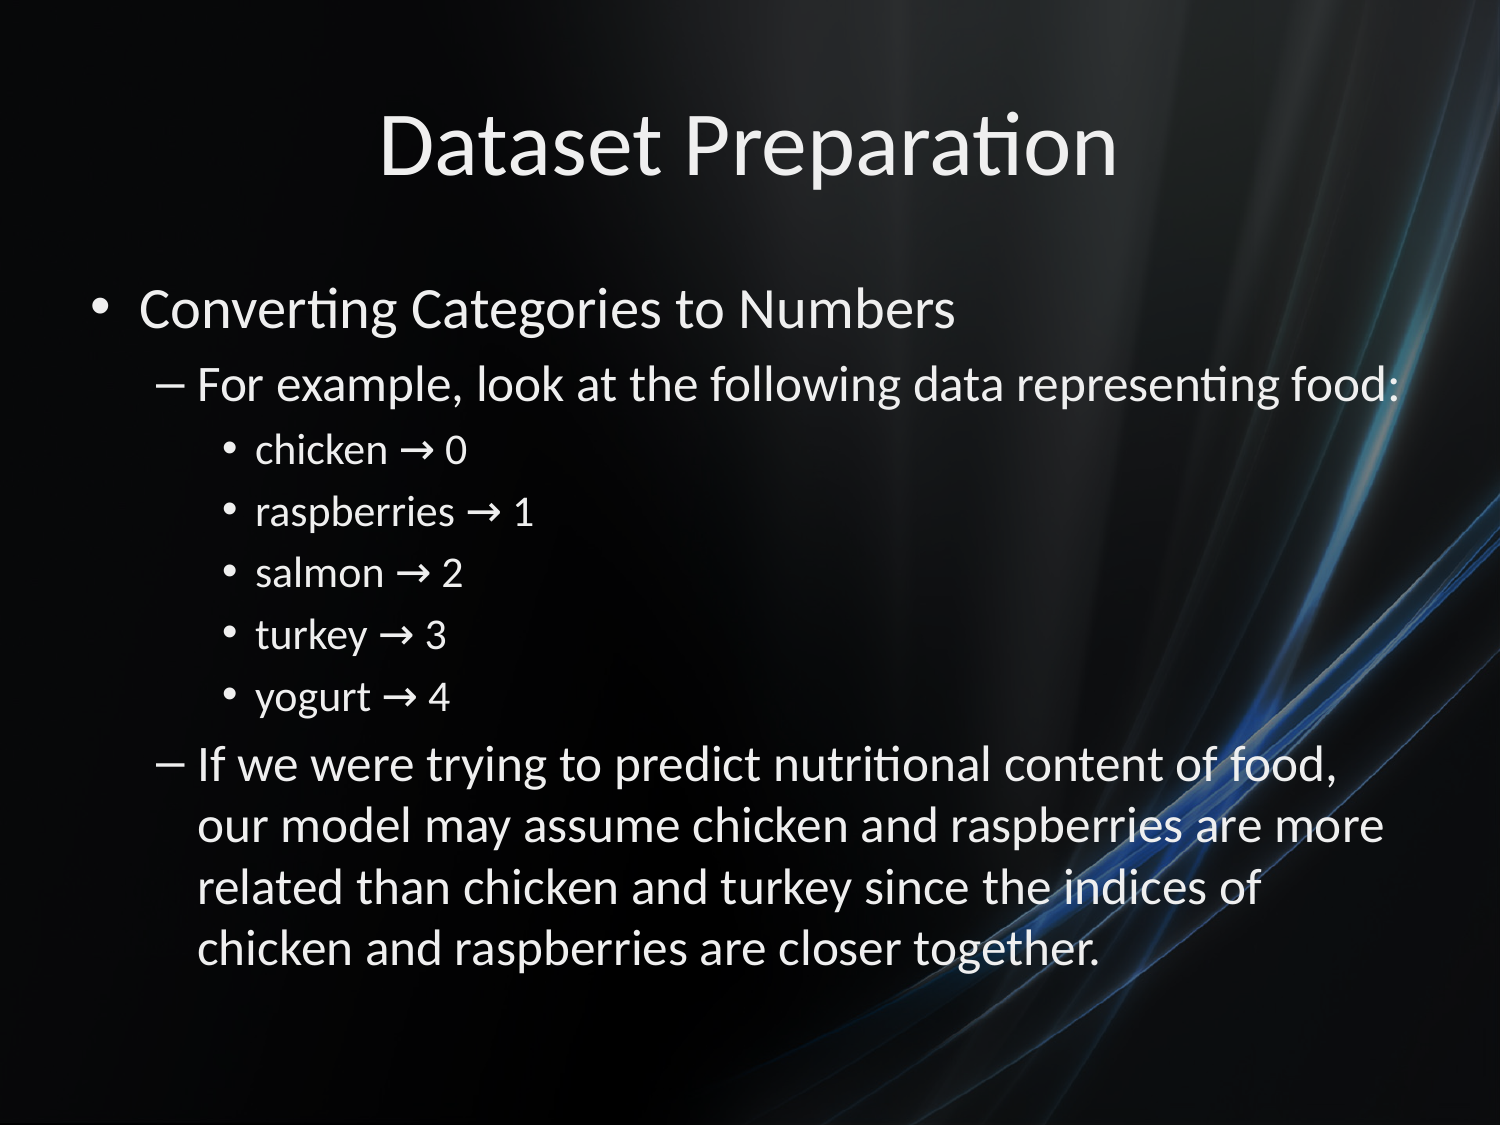

# Dataset Preparation
Converting Categories to Numbers
For example, look at the following data representing food:
chicken → 0
raspberries → 1
salmon → 2
turkey → 3
yogurt → 4
If we were trying to predict nutritional content of food, our model may assume chicken and raspberries are more related than chicken and turkey since the indices of chicken and raspberries are closer together.